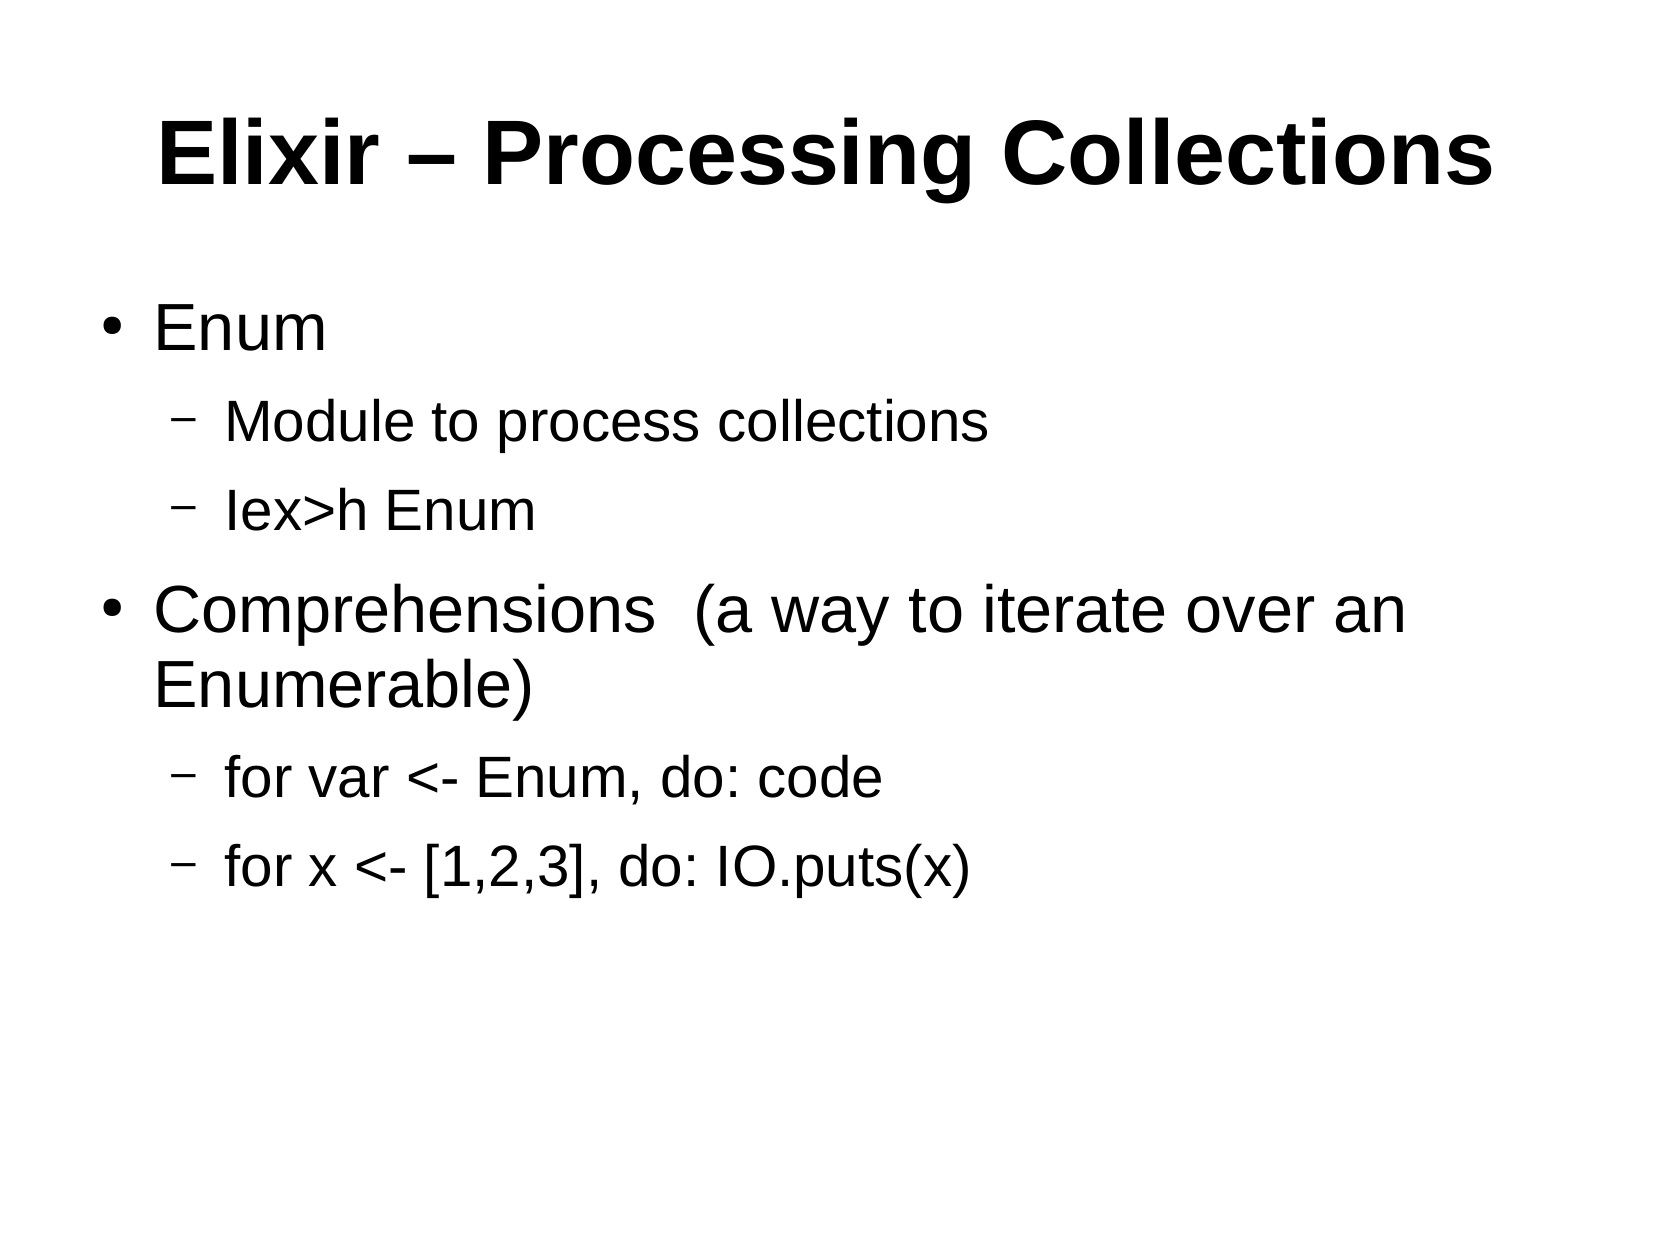

# Elixir – Processing Collections
Enum
Module to process collections
Iex>h Enum
Comprehensions (a way to iterate over an Enumerable)
for var <- Enum, do: code
for x <- [1,2,3], do: IO.puts(x)